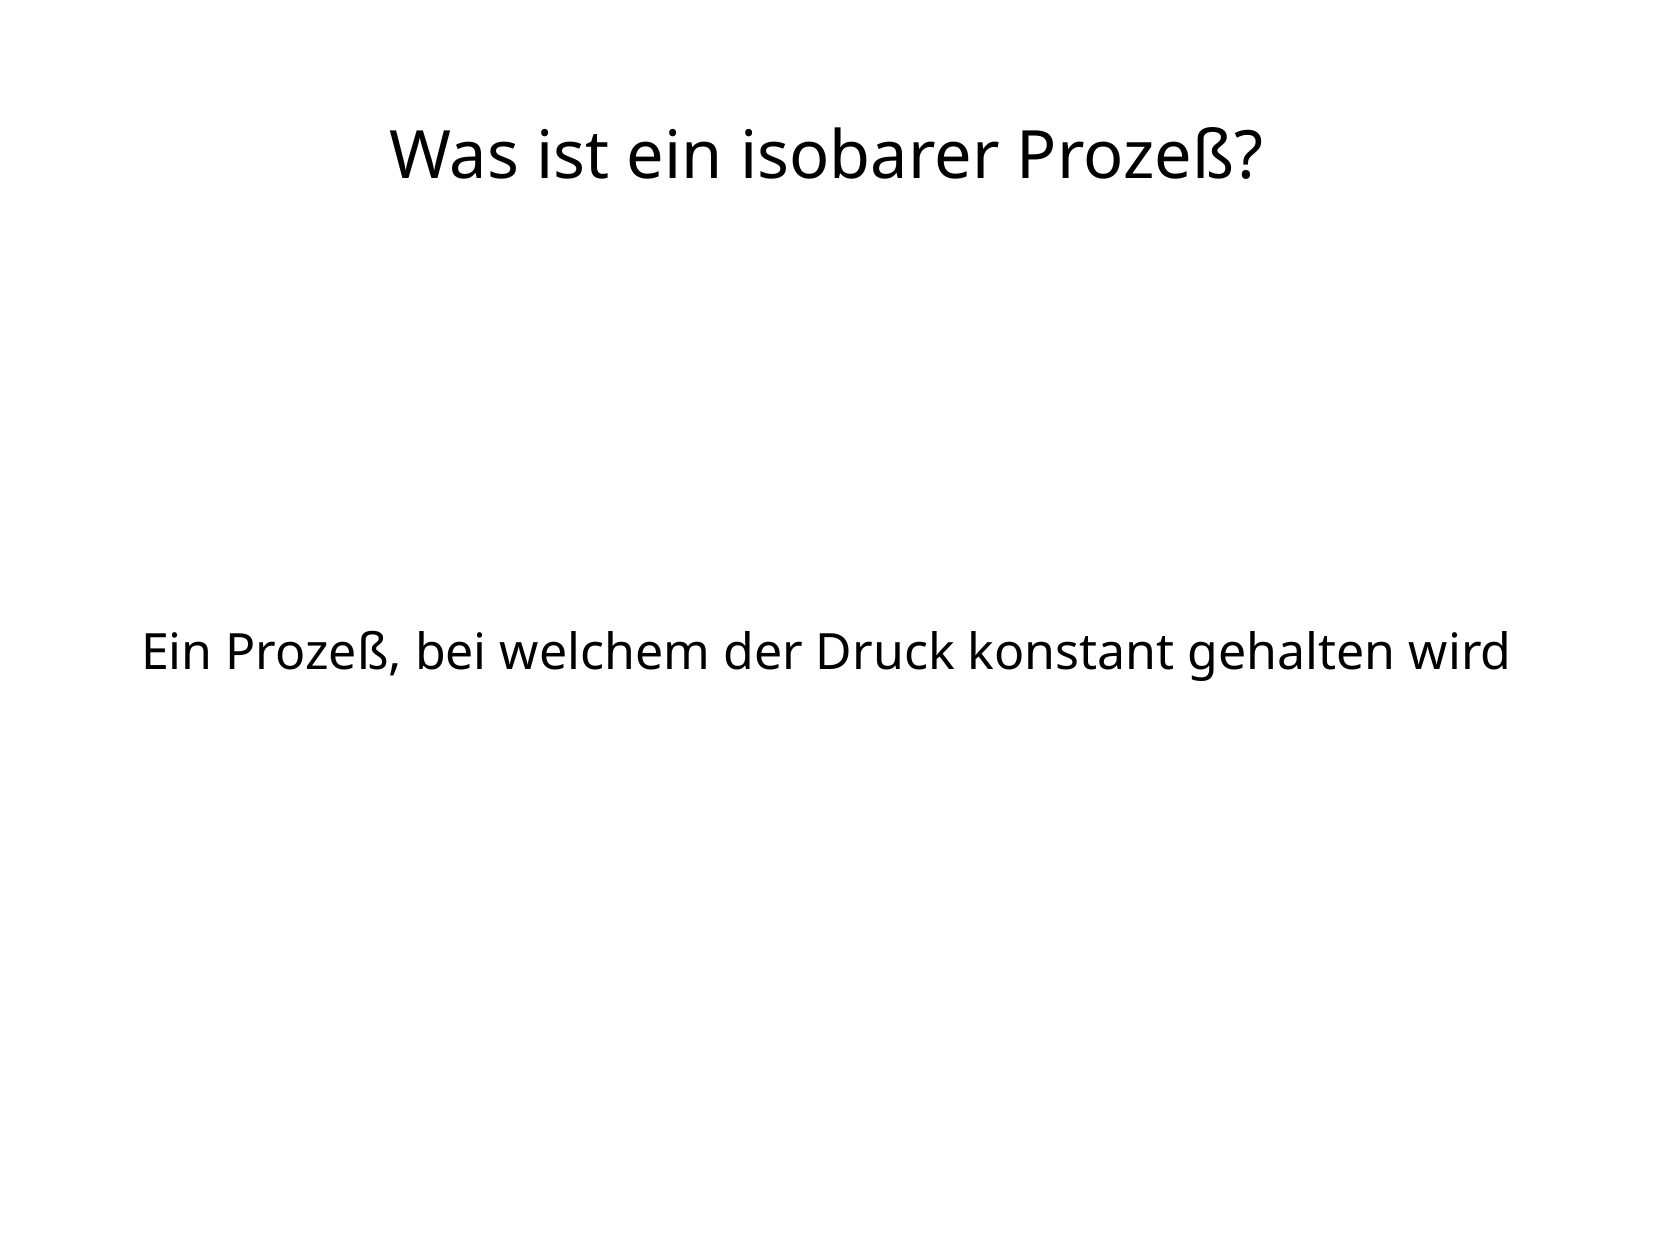

# Was ist ein isobarer Prozeß?
Ein Prozeß, bei welchem der Druck konstant gehalten wird